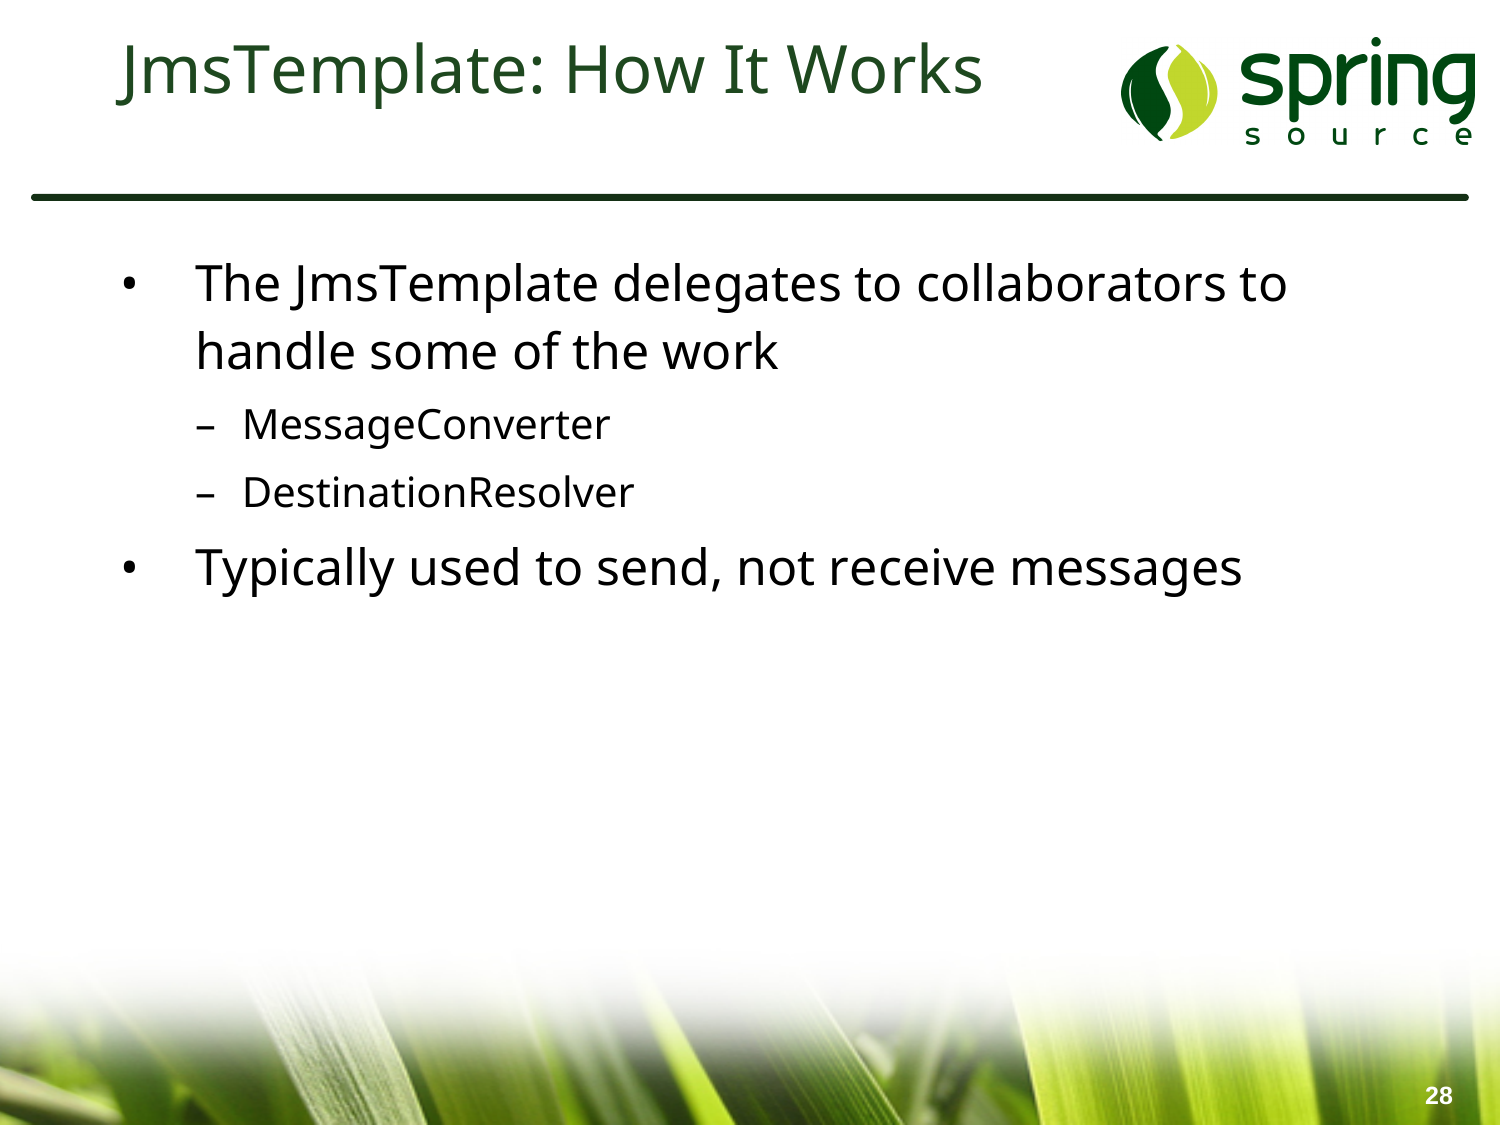

JmsTemplate: How It Works
# The JmsTemplate delegates to collaborators to handle some of the work
MessageConverter
DestinationResolver
Typically used to send, not receive messages